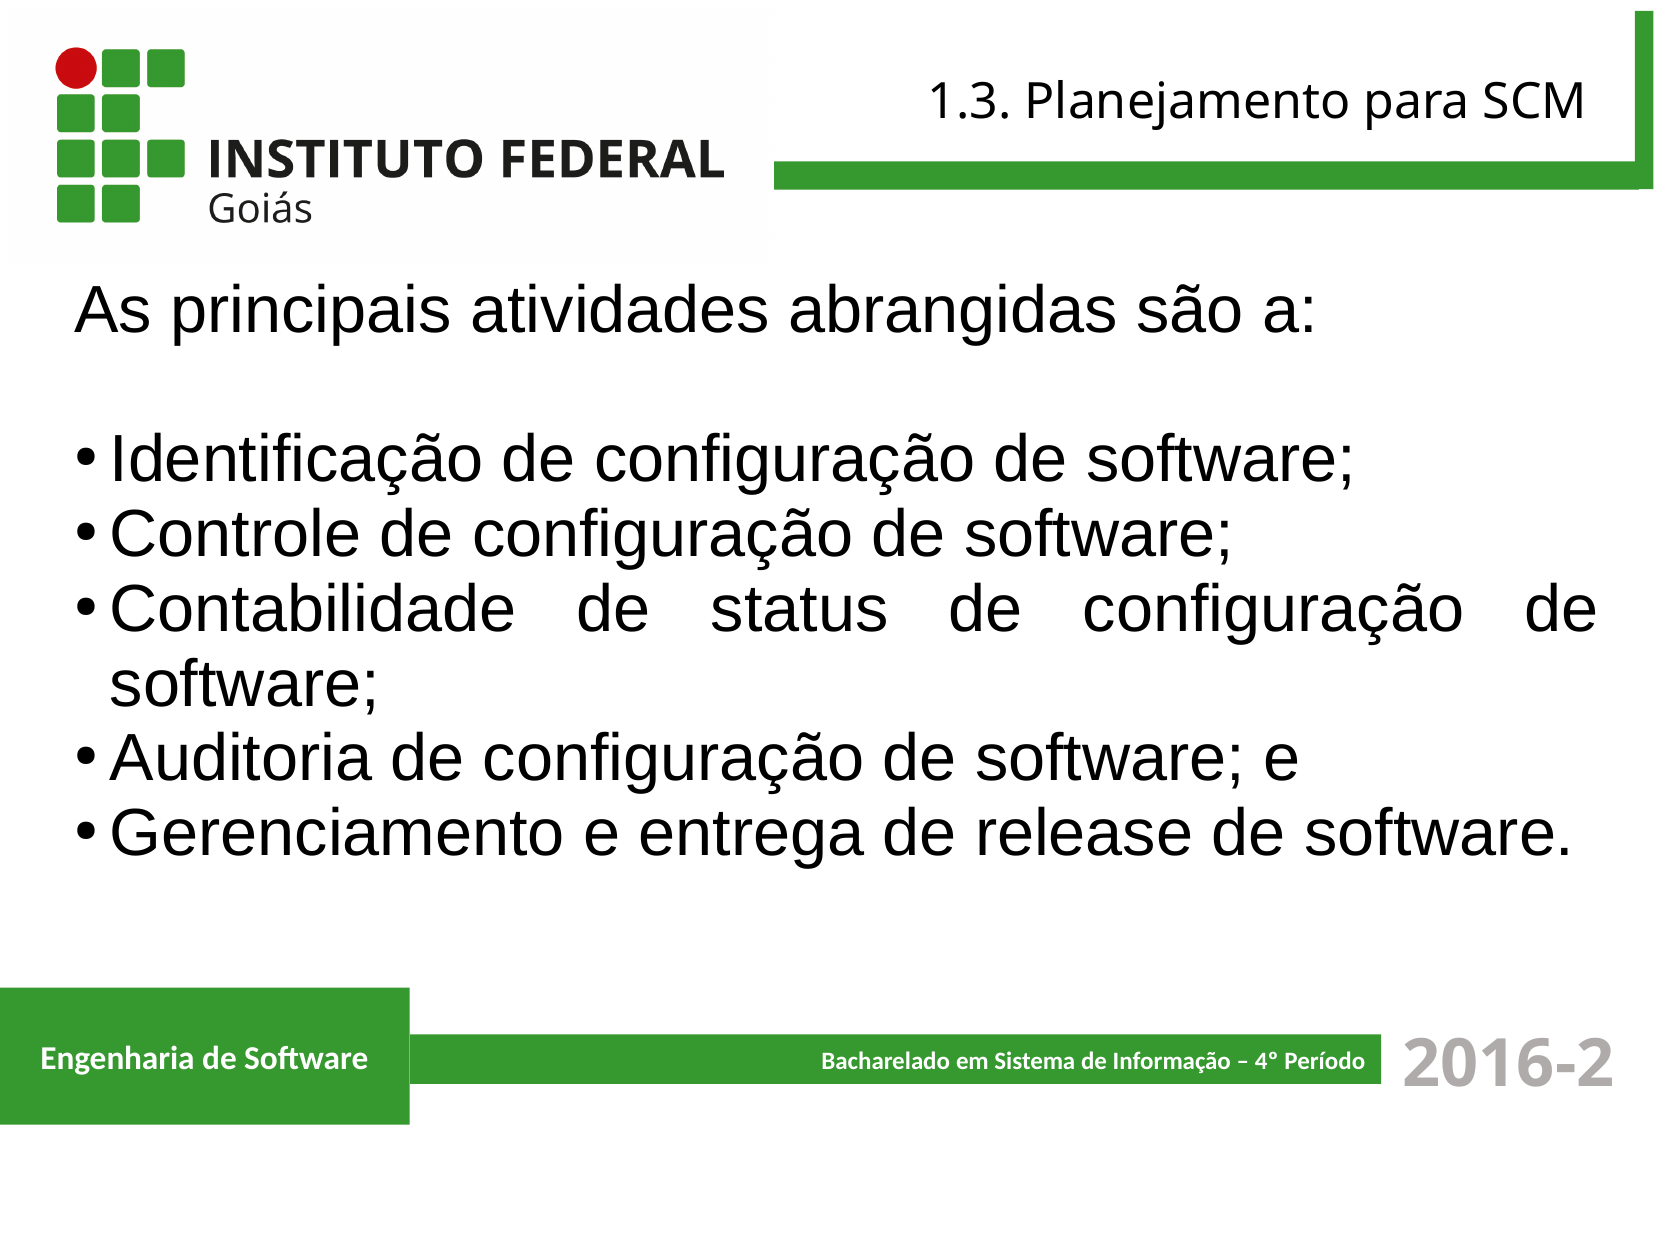

1.3. Planejamento para SCM
As principais atividades abrangidas são a:
Identificação de configuração de software;
Controle de configuração de software;
Contabilidade de status de configuração de software;
Auditoria de configuração de software; e
Gerenciamento e entrega de release de software.
Engenharia de Software
2016-2
Bacharelado em Sistema de Informação – 4º Período